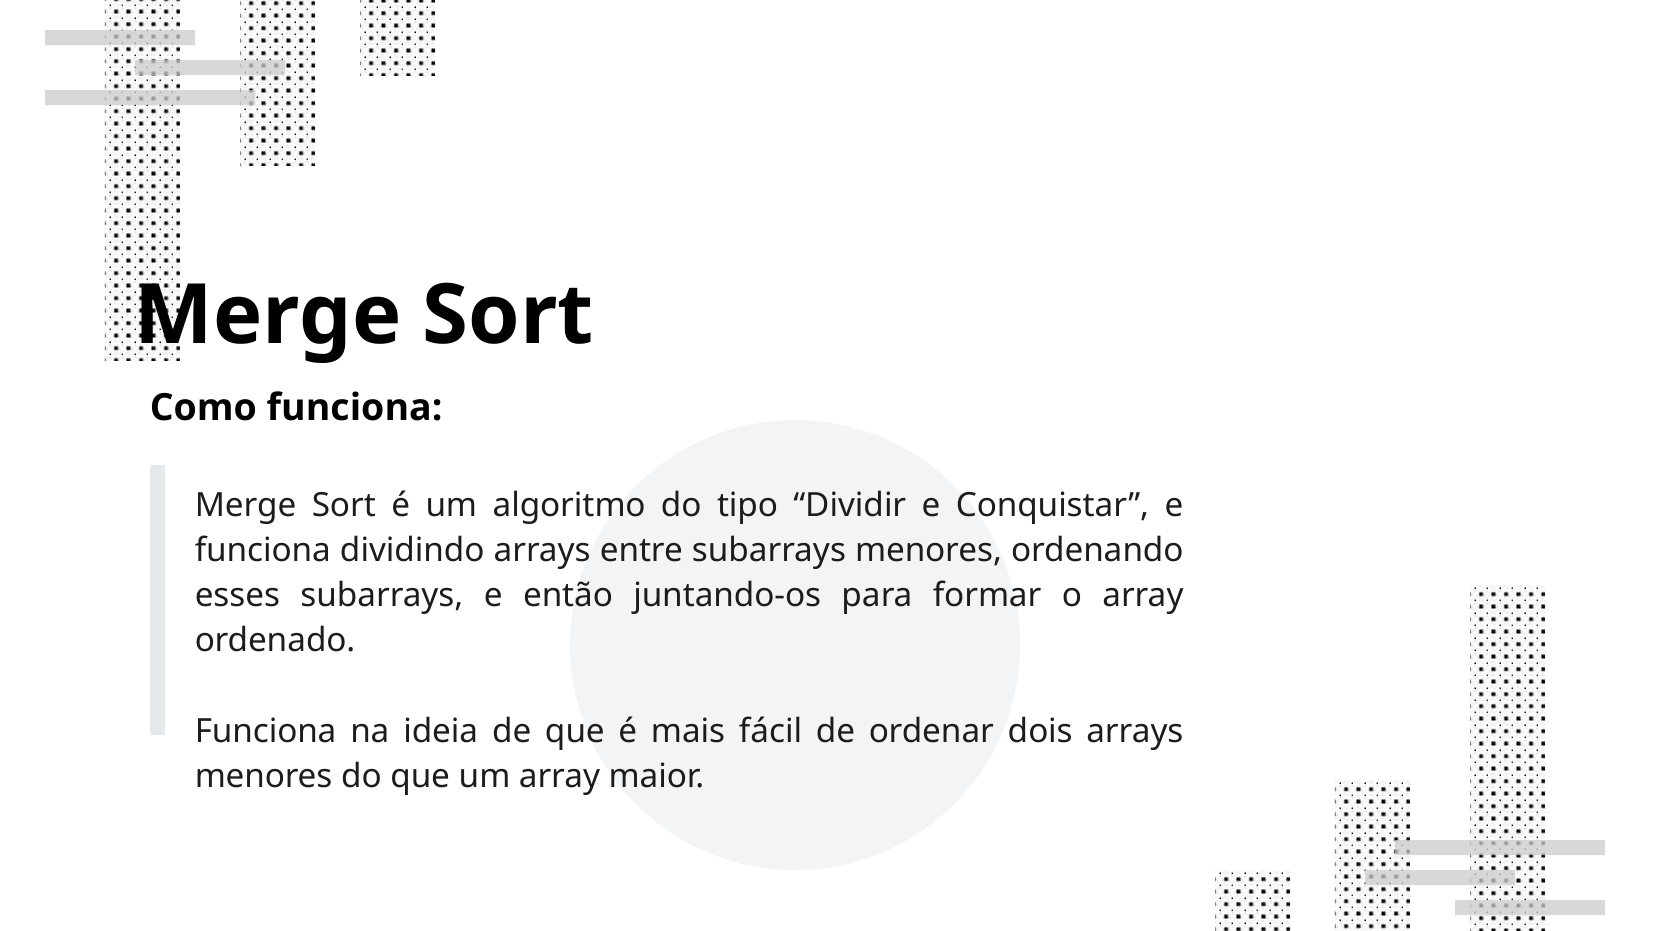

Merge Sort
Como funciona:
Merge Sort é um algoritmo do tipo “Dividir e Conquistar”, e funciona dividindo arrays entre subarrays menores, ordenando esses subarrays, e então juntando-os para formar o array ordenado.
Funciona na ideia de que é mais fácil de ordenar dois arrays menores do que um array maior.